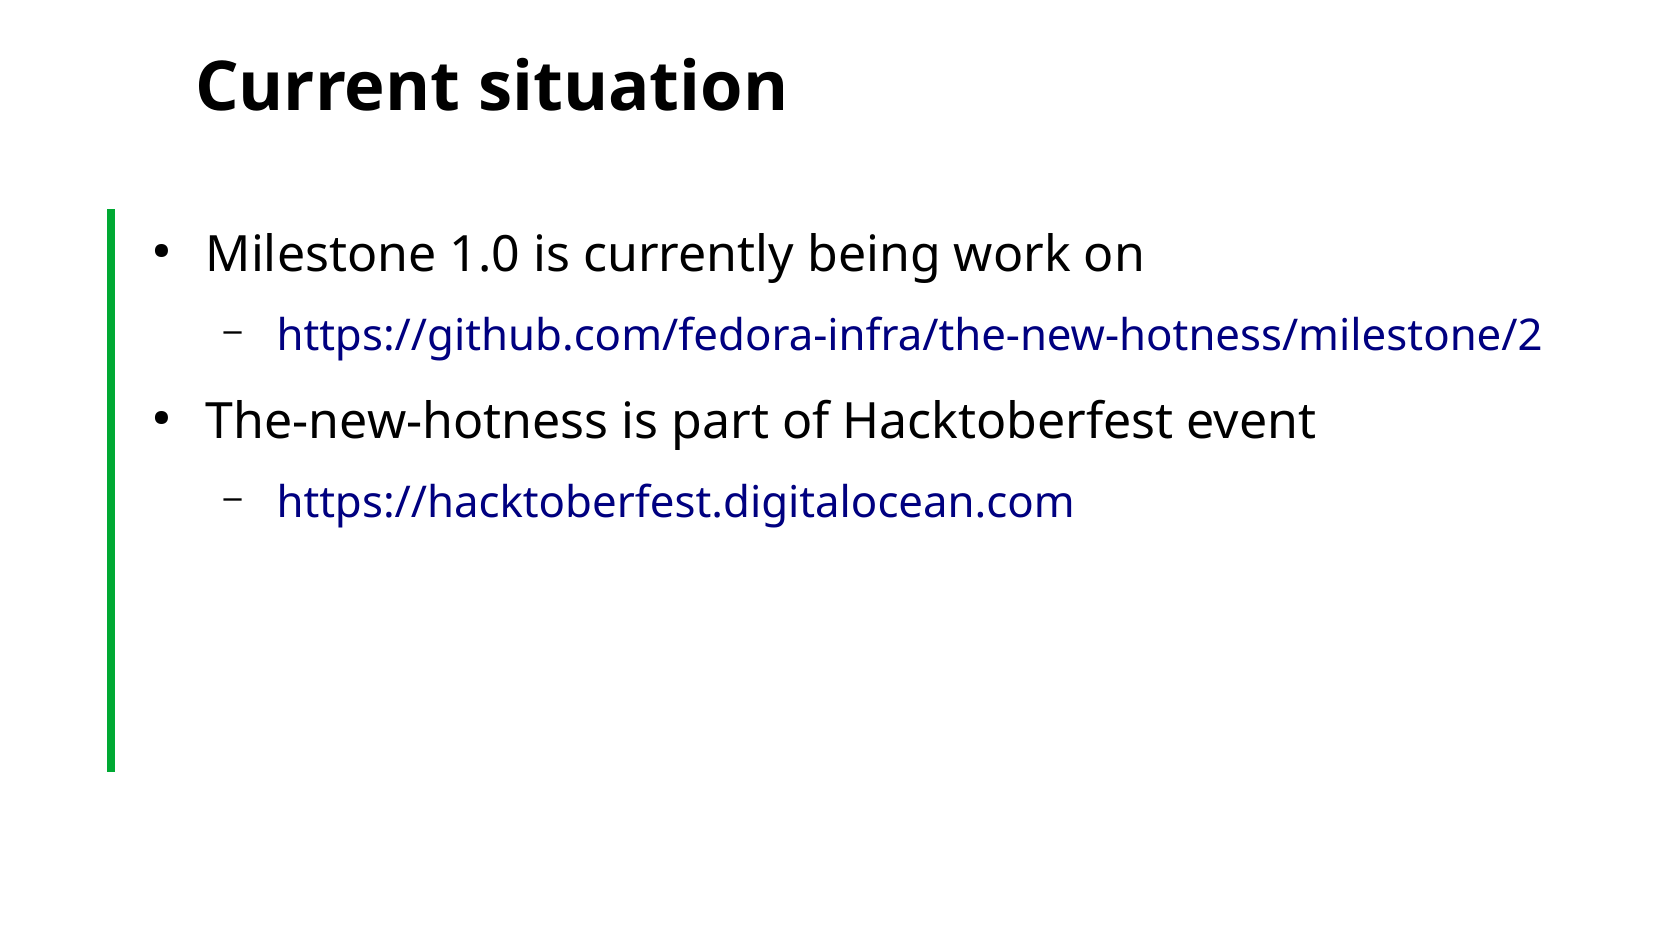

# Current situation
Milestone 1.0 is currently being work on
https://github.com/fedora-infra/the-new-hotness/milestone/2
The-new-hotness is part of Hacktoberfest event
https://hacktoberfest.digitalocean.com